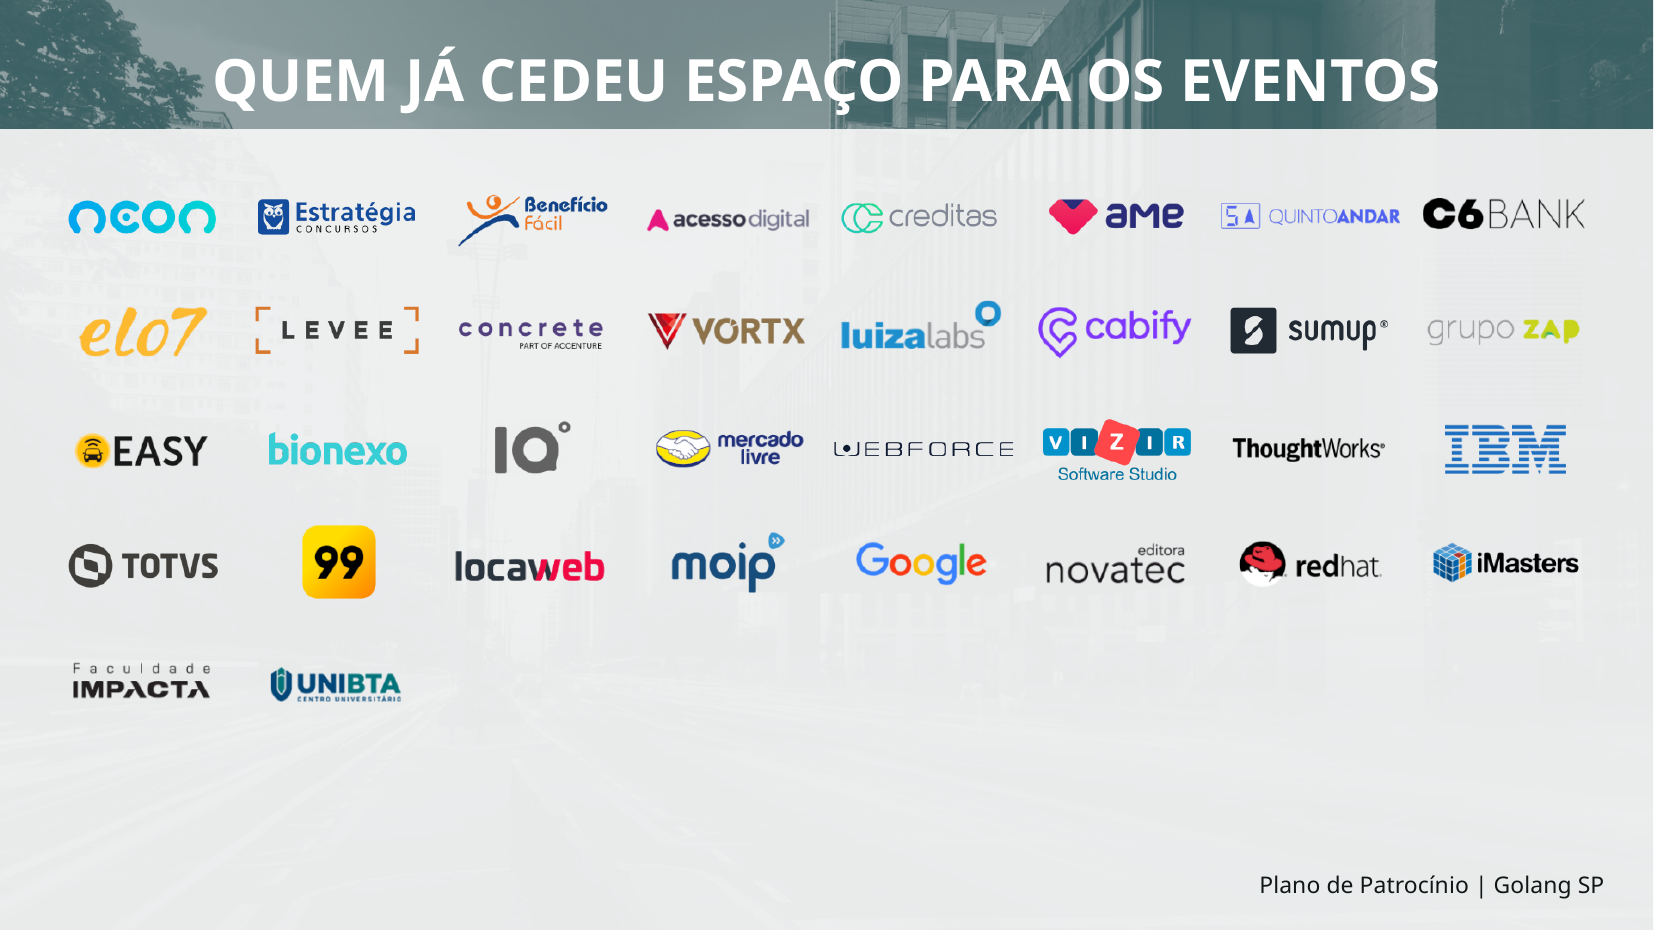

QUEM JÁ CEDEU ESPAÇO PARA OS EVENTOS
# Plano de Patrocínio | Golang SP